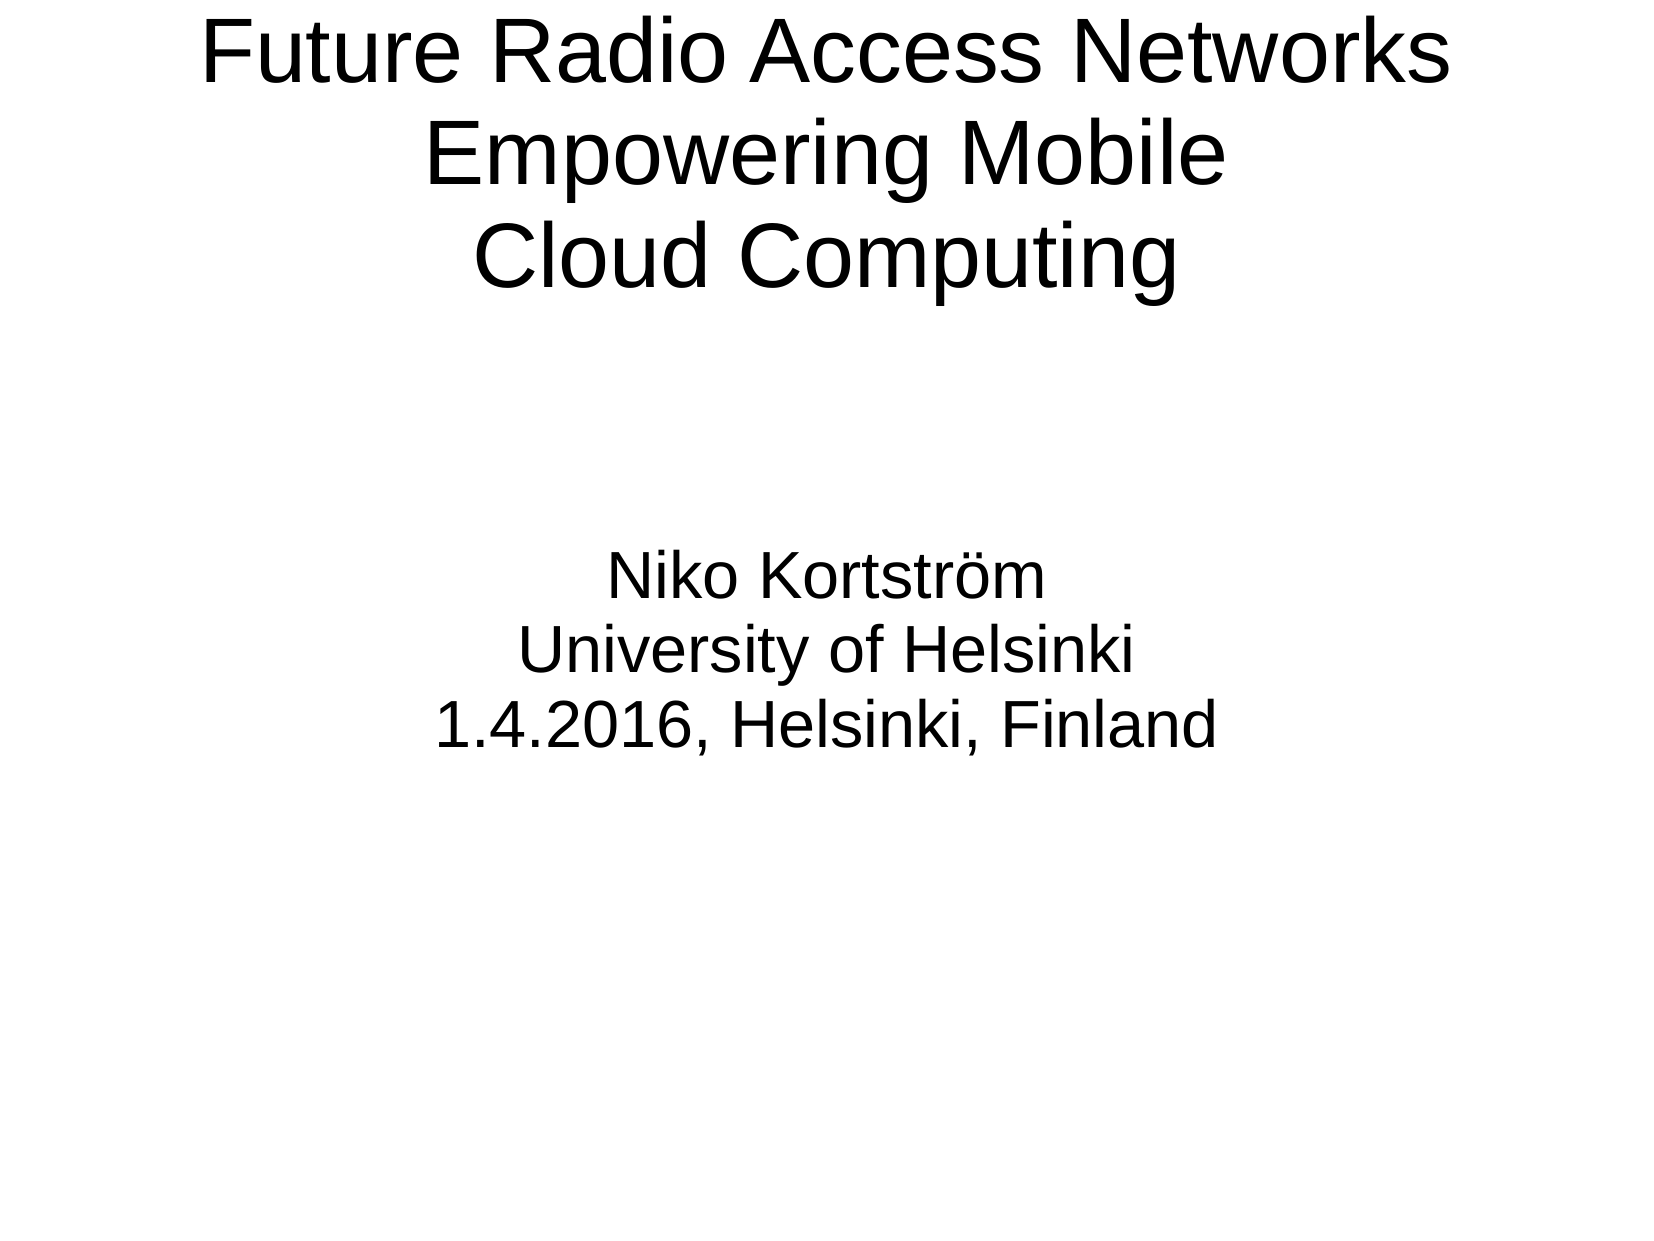

# Future Radio Access Networks Empowering Mobile Cloud Computing
Niko Kortström
University of Helsinki
1.4.2016, Helsinki, Finland